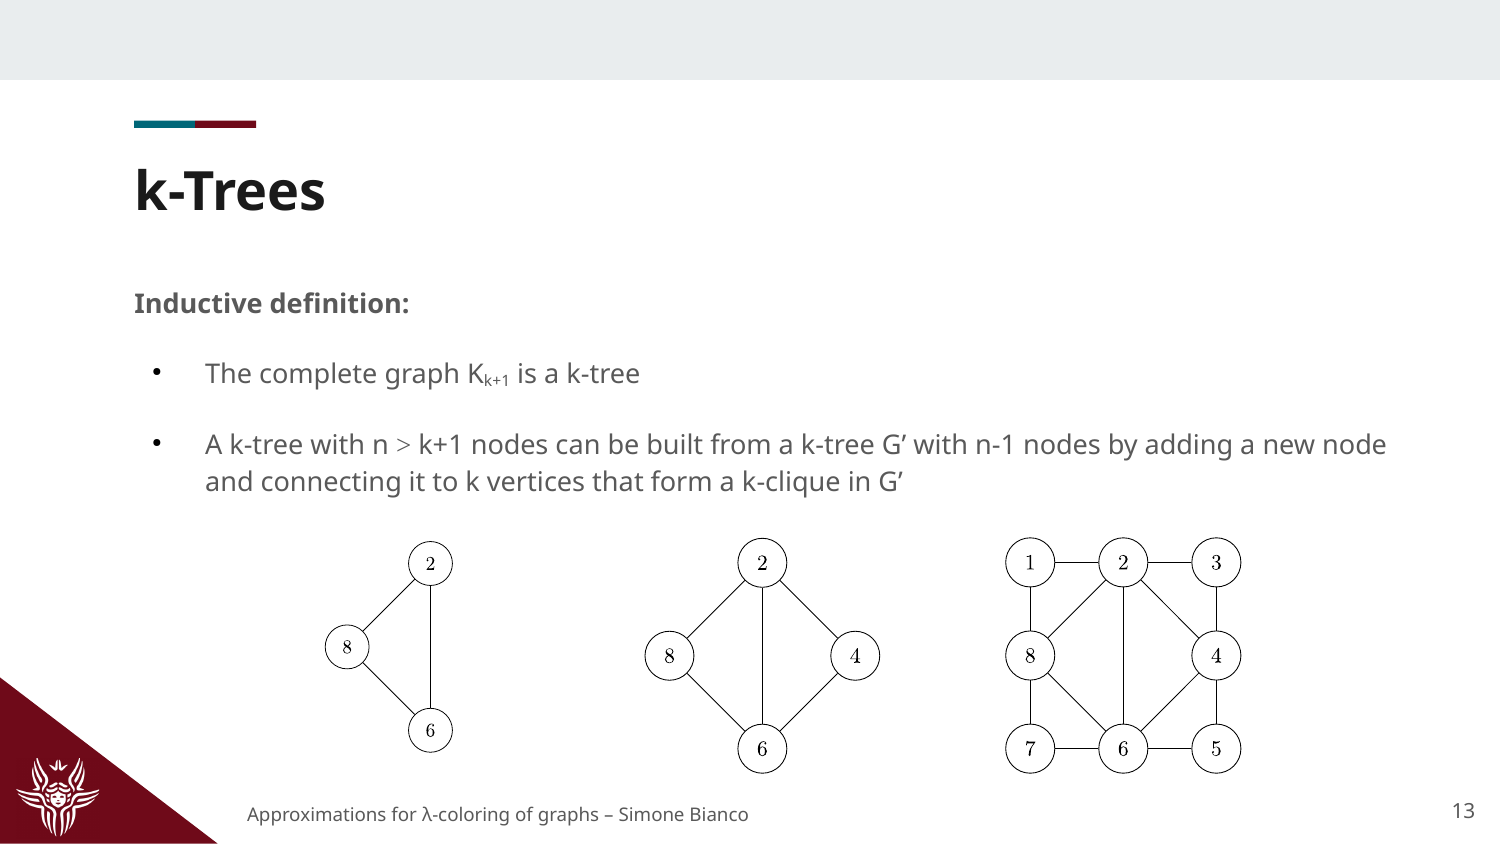

# k-Trees
Inductive definition:
The complete graph Kk+1 is a k-tree
A k-tree with n > k+1 nodes can be built from a k-tree G’ with n-1 nodes by adding a new node and connecting it to k vertices that form a k-clique in G’
Approximations for λ-coloring of graphs – Simone Bianco